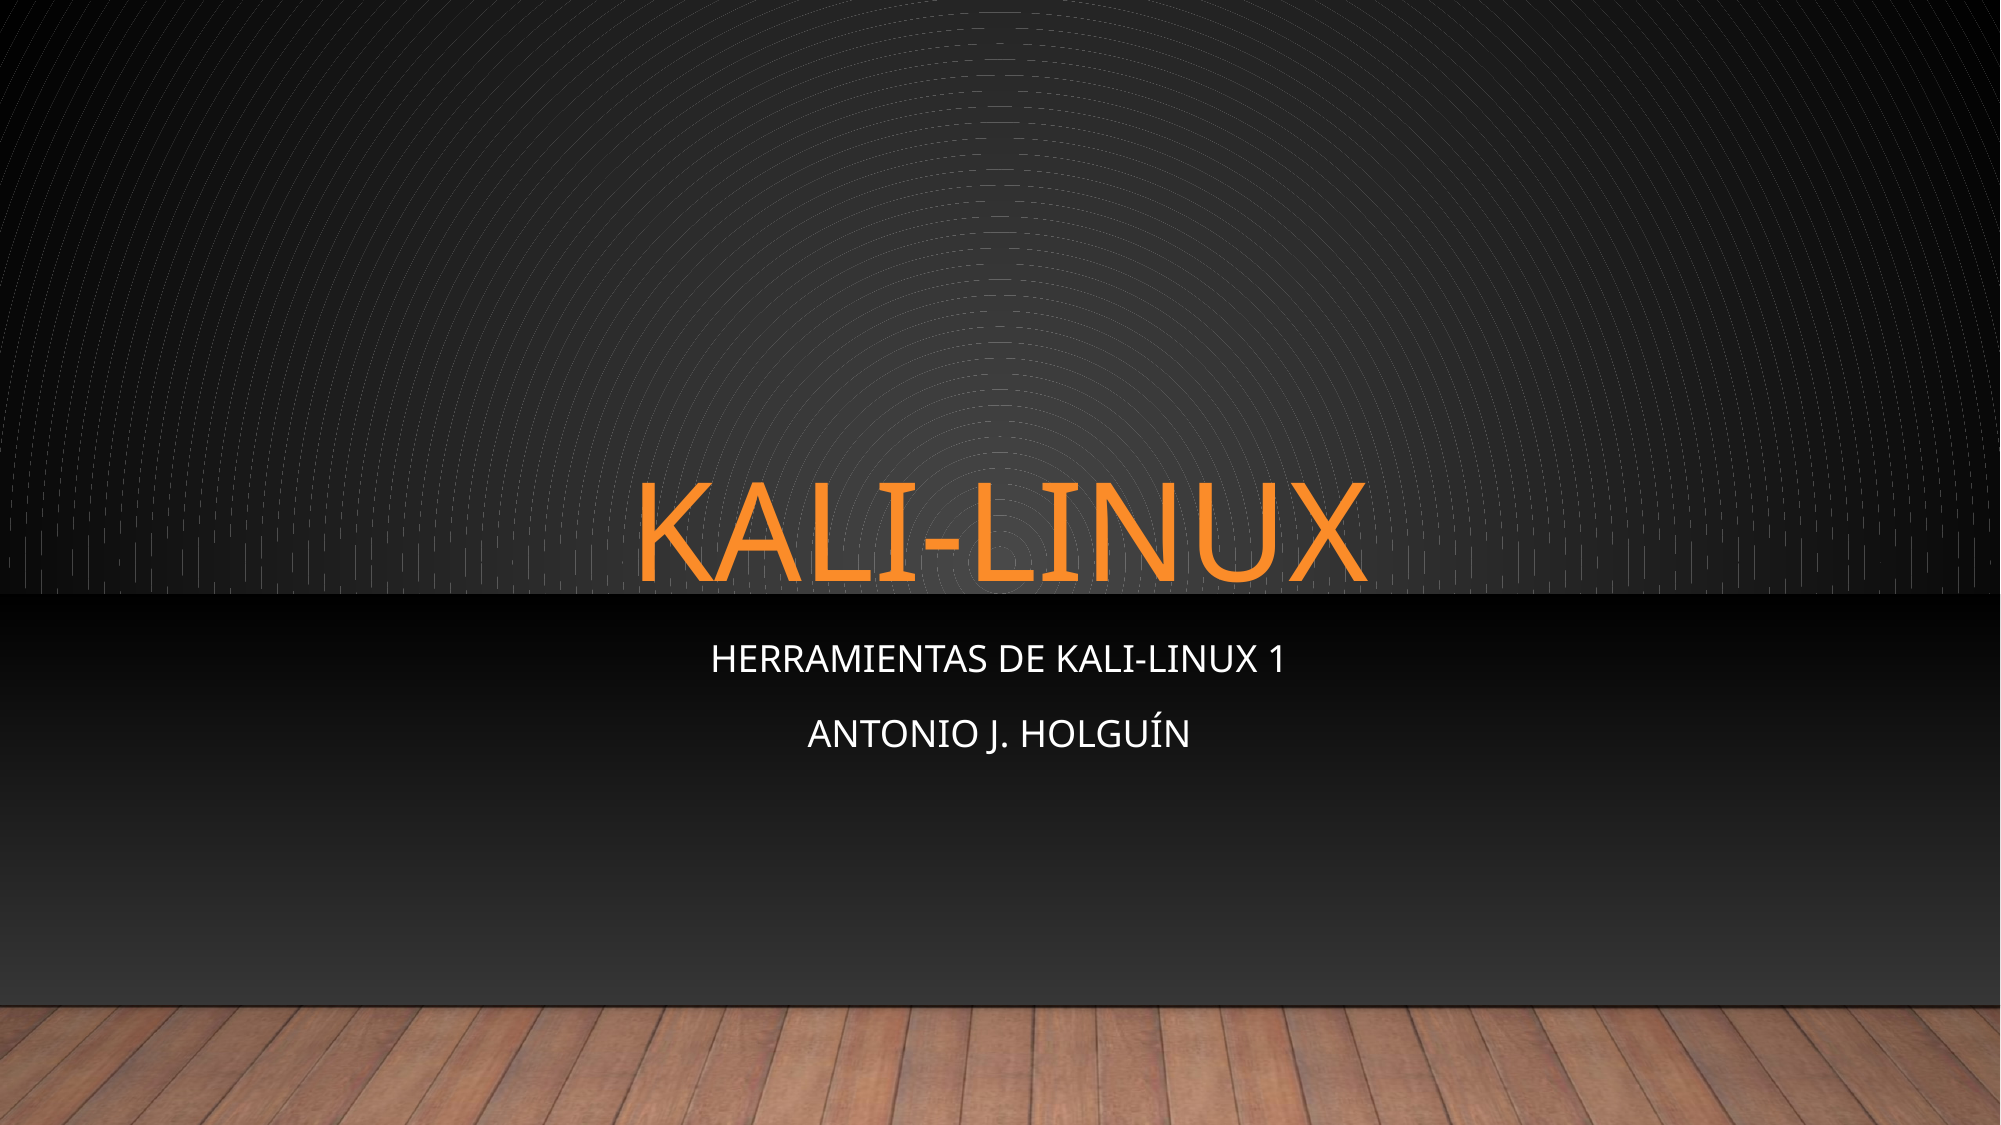

# Kali-linux
Herramientas de kali-Linux 1
Antonio j. holguín